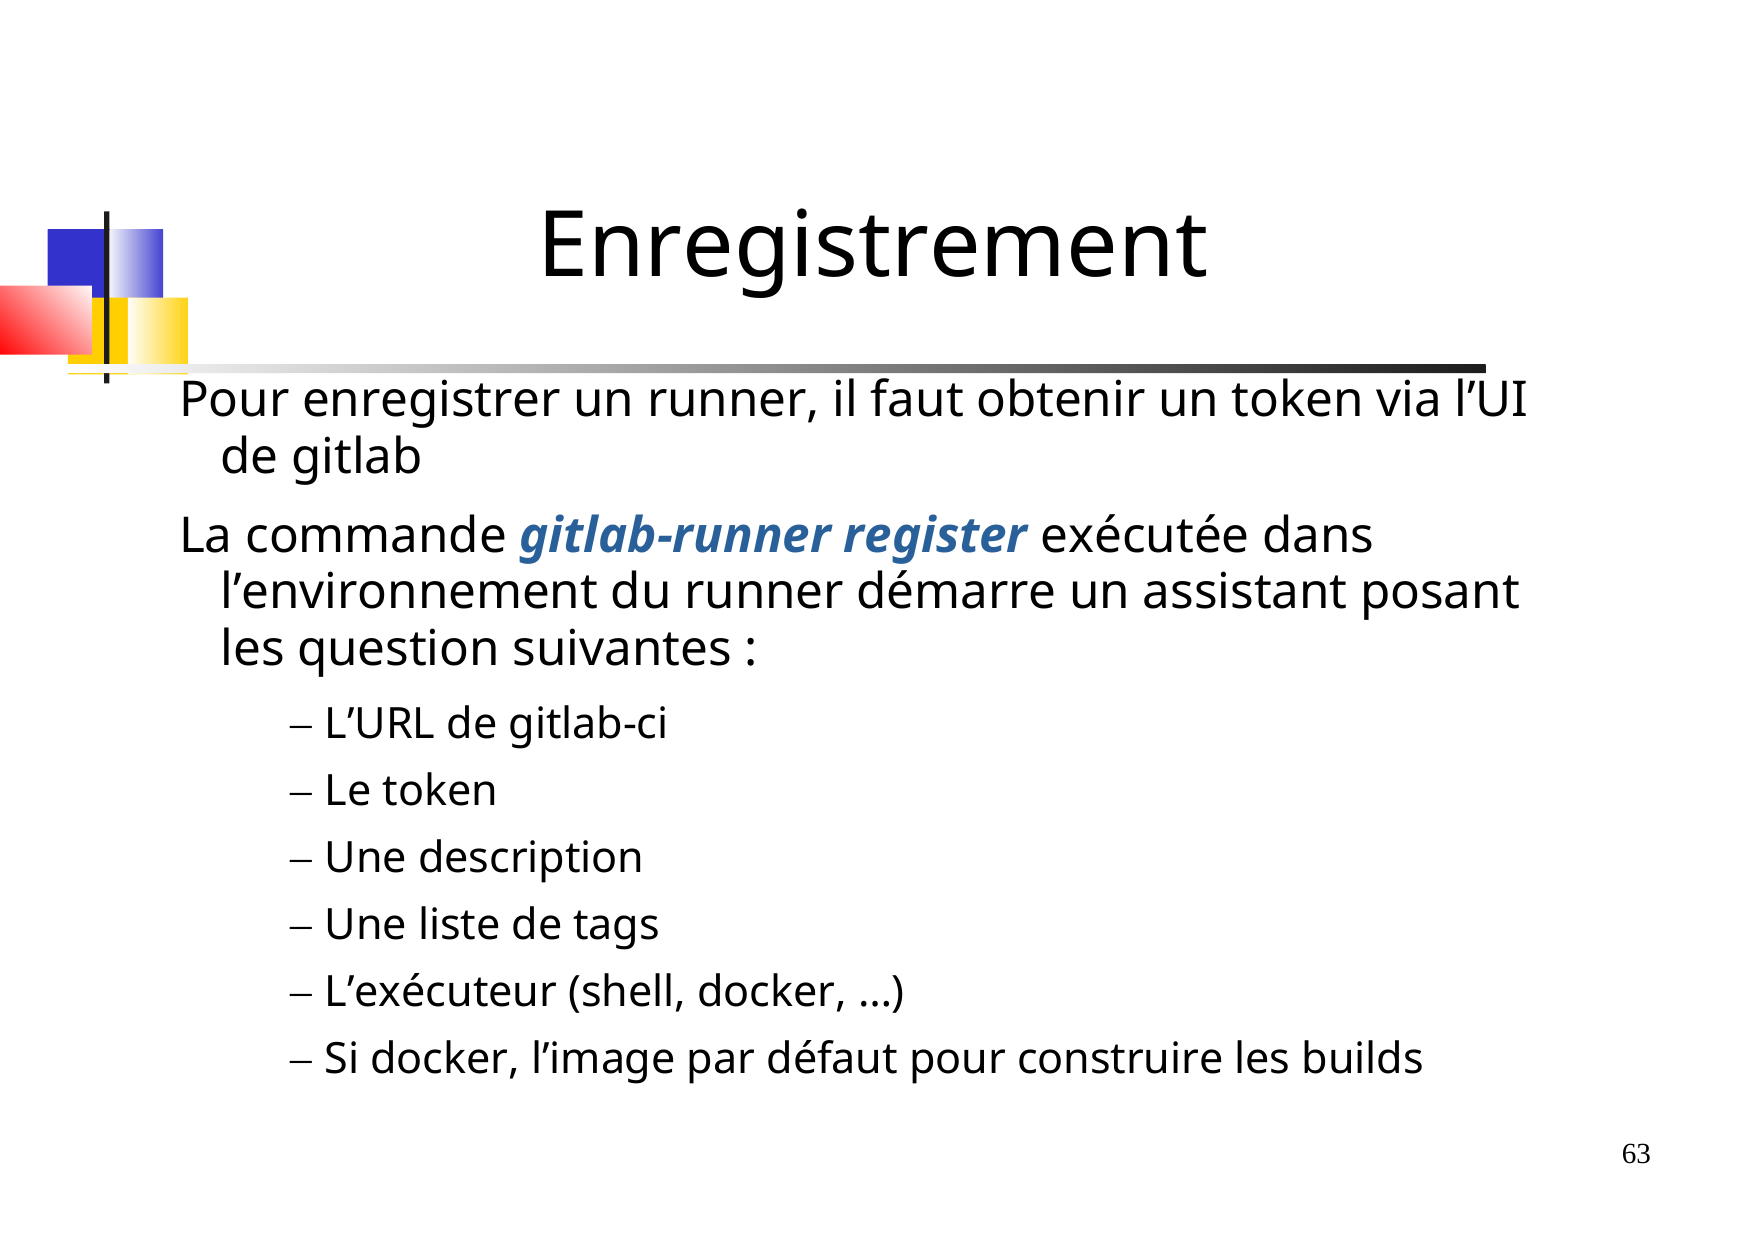

# Enregistrement
Pour enregistrer un runner, il faut obtenir un token via l’UI de gitlab
La commande gitlab-runner register exécutée dans l’environnement du runner démarre un assistant posant les question suivantes :
L’URL de gitlab-ci
Le token
Une description
Une liste de tags
L’exécuteur (shell, docker, …)
Si docker, l’image par défaut pour construire les builds